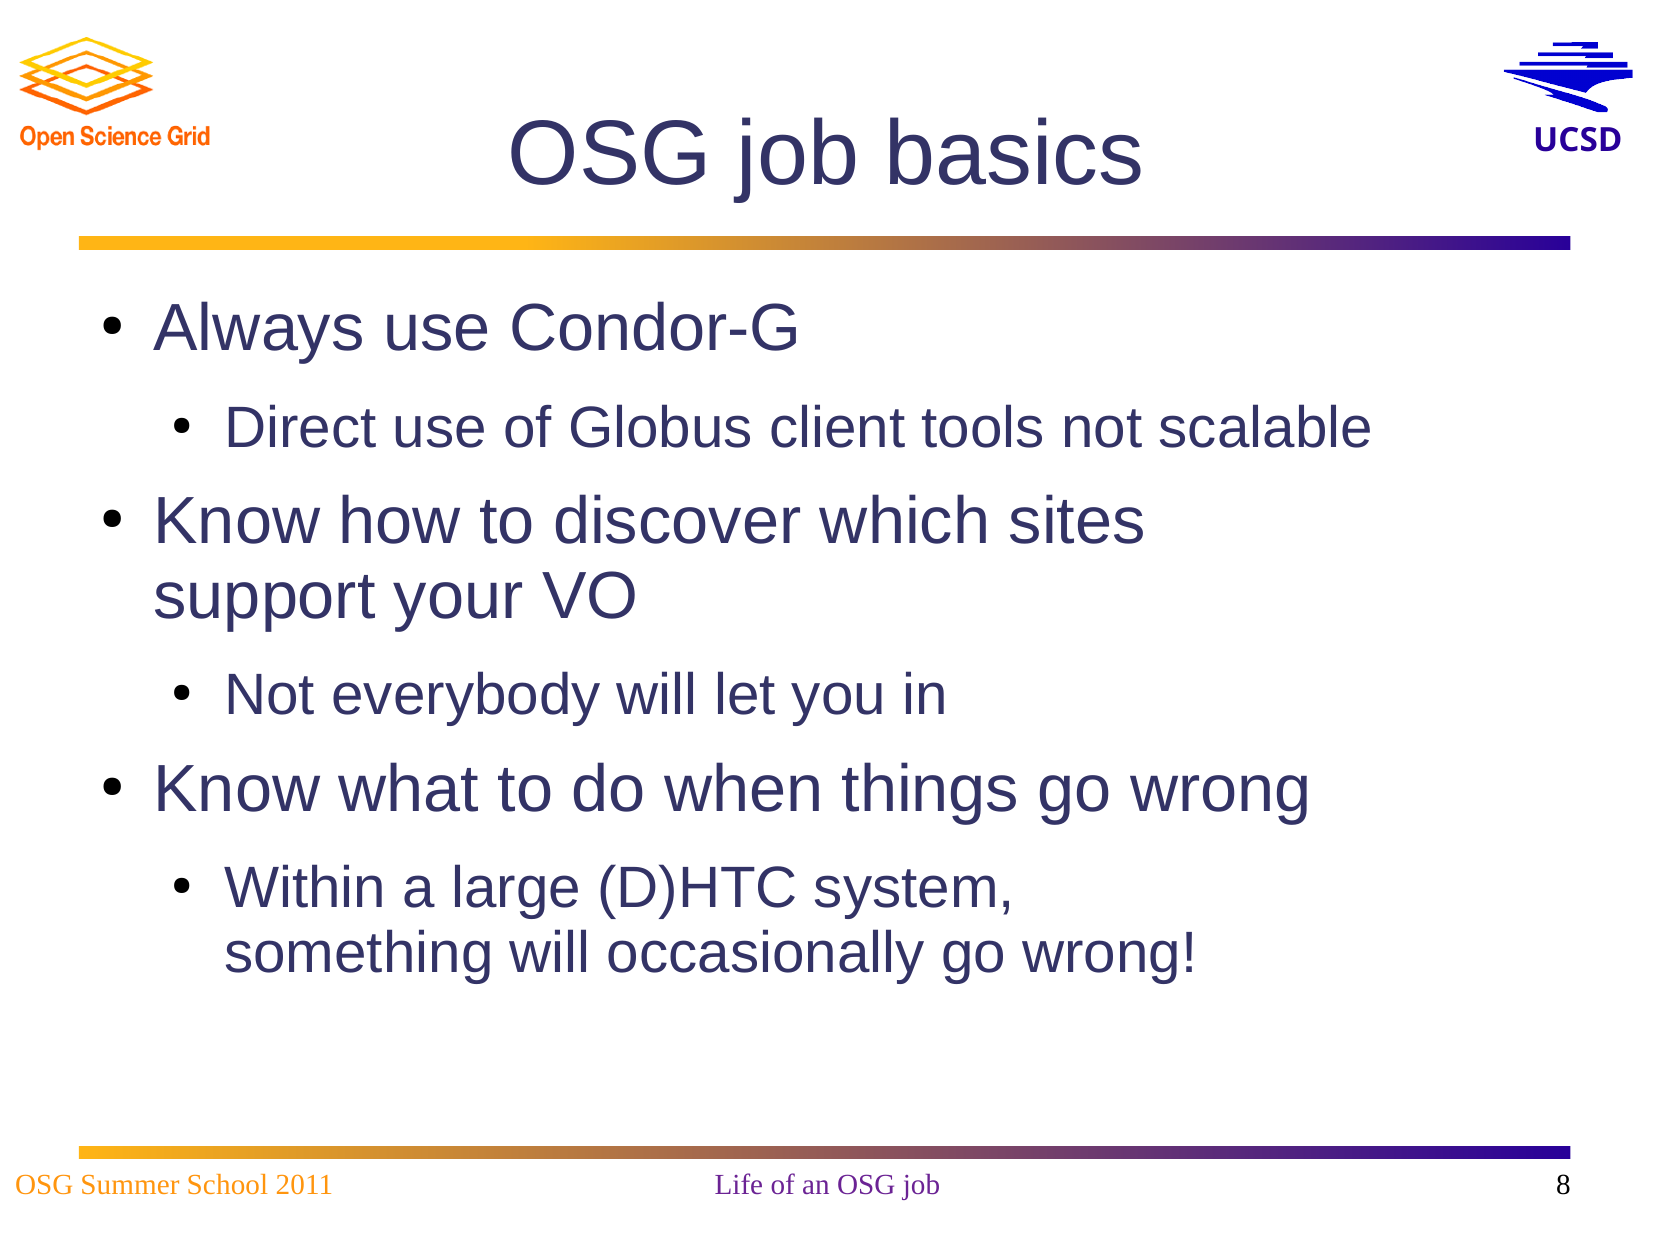

# OSG job basics
Always use Condor-G
Direct use of Globus client tools not scalable
Know how to discover which sites
support your VO
Not everybody will let you in
Know what to do when things go wrong
Within a large (D)HTC system,
something will occasionally go wrong!
OSG Summer School 2011
Life of an OSG job
8